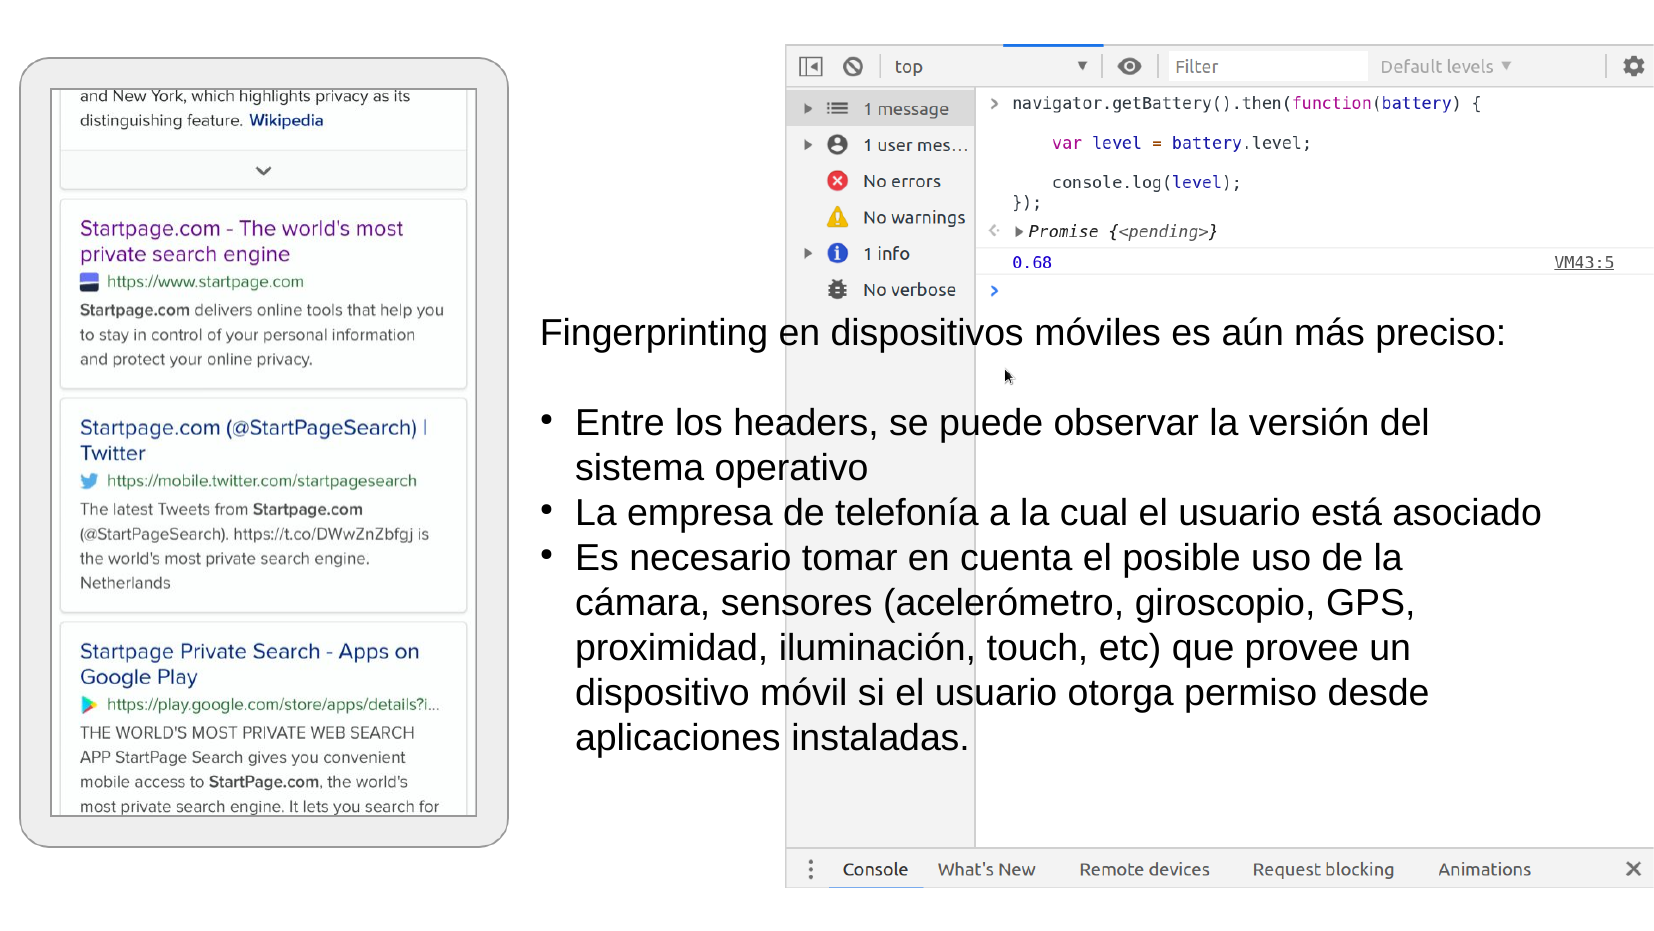

Fingerprinting en dispositivos móviles es aún más preciso:
Entre los headers, se puede observar la versión del sistema operativo
La empresa de telefonía a la cual el usuario está asociado
Es necesario tomar en cuenta el posible uso de la cámara, sensores (acelerómetro, giroscopio, GPS, proximidad, iluminación, touch, etc) que provee un dispositivo móvil si el usuario otorga permiso desde aplicaciones instaladas.